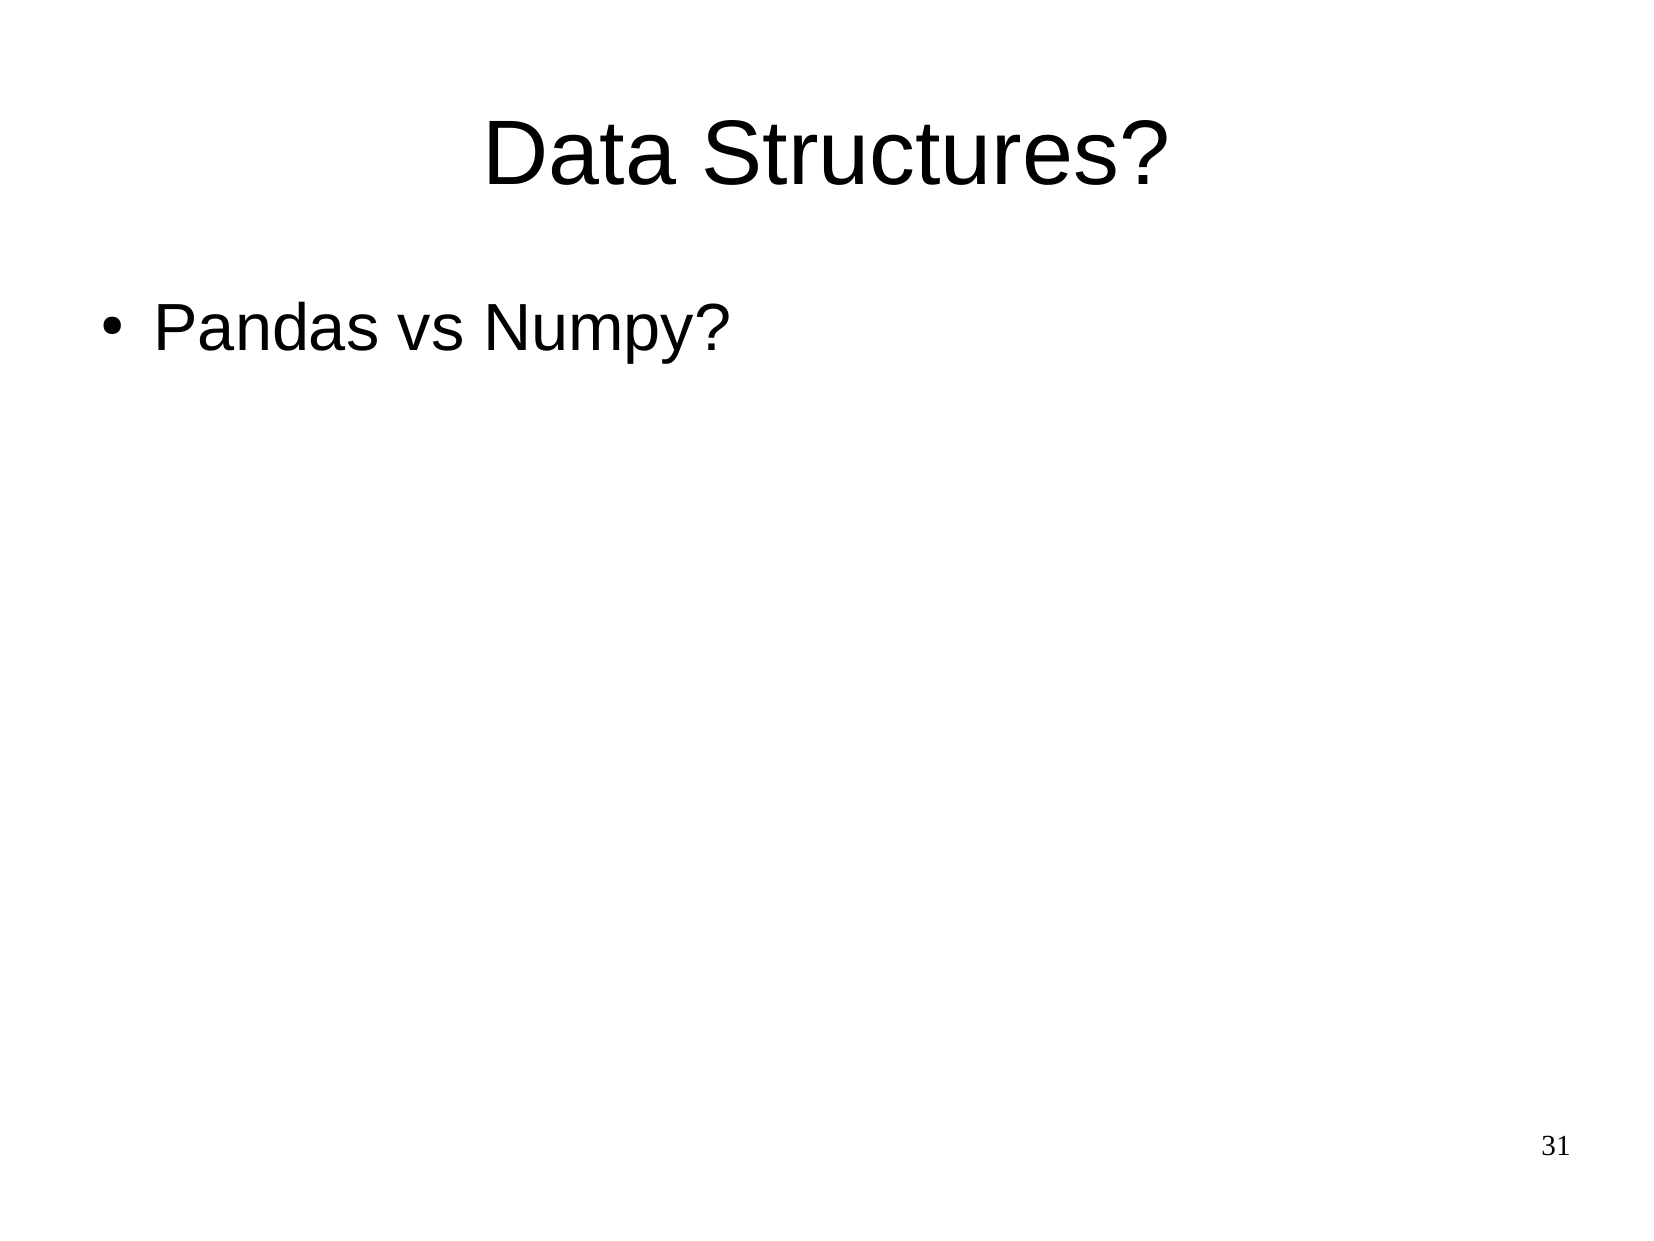

# Data Structures?
Pandas vs Numpy?
31